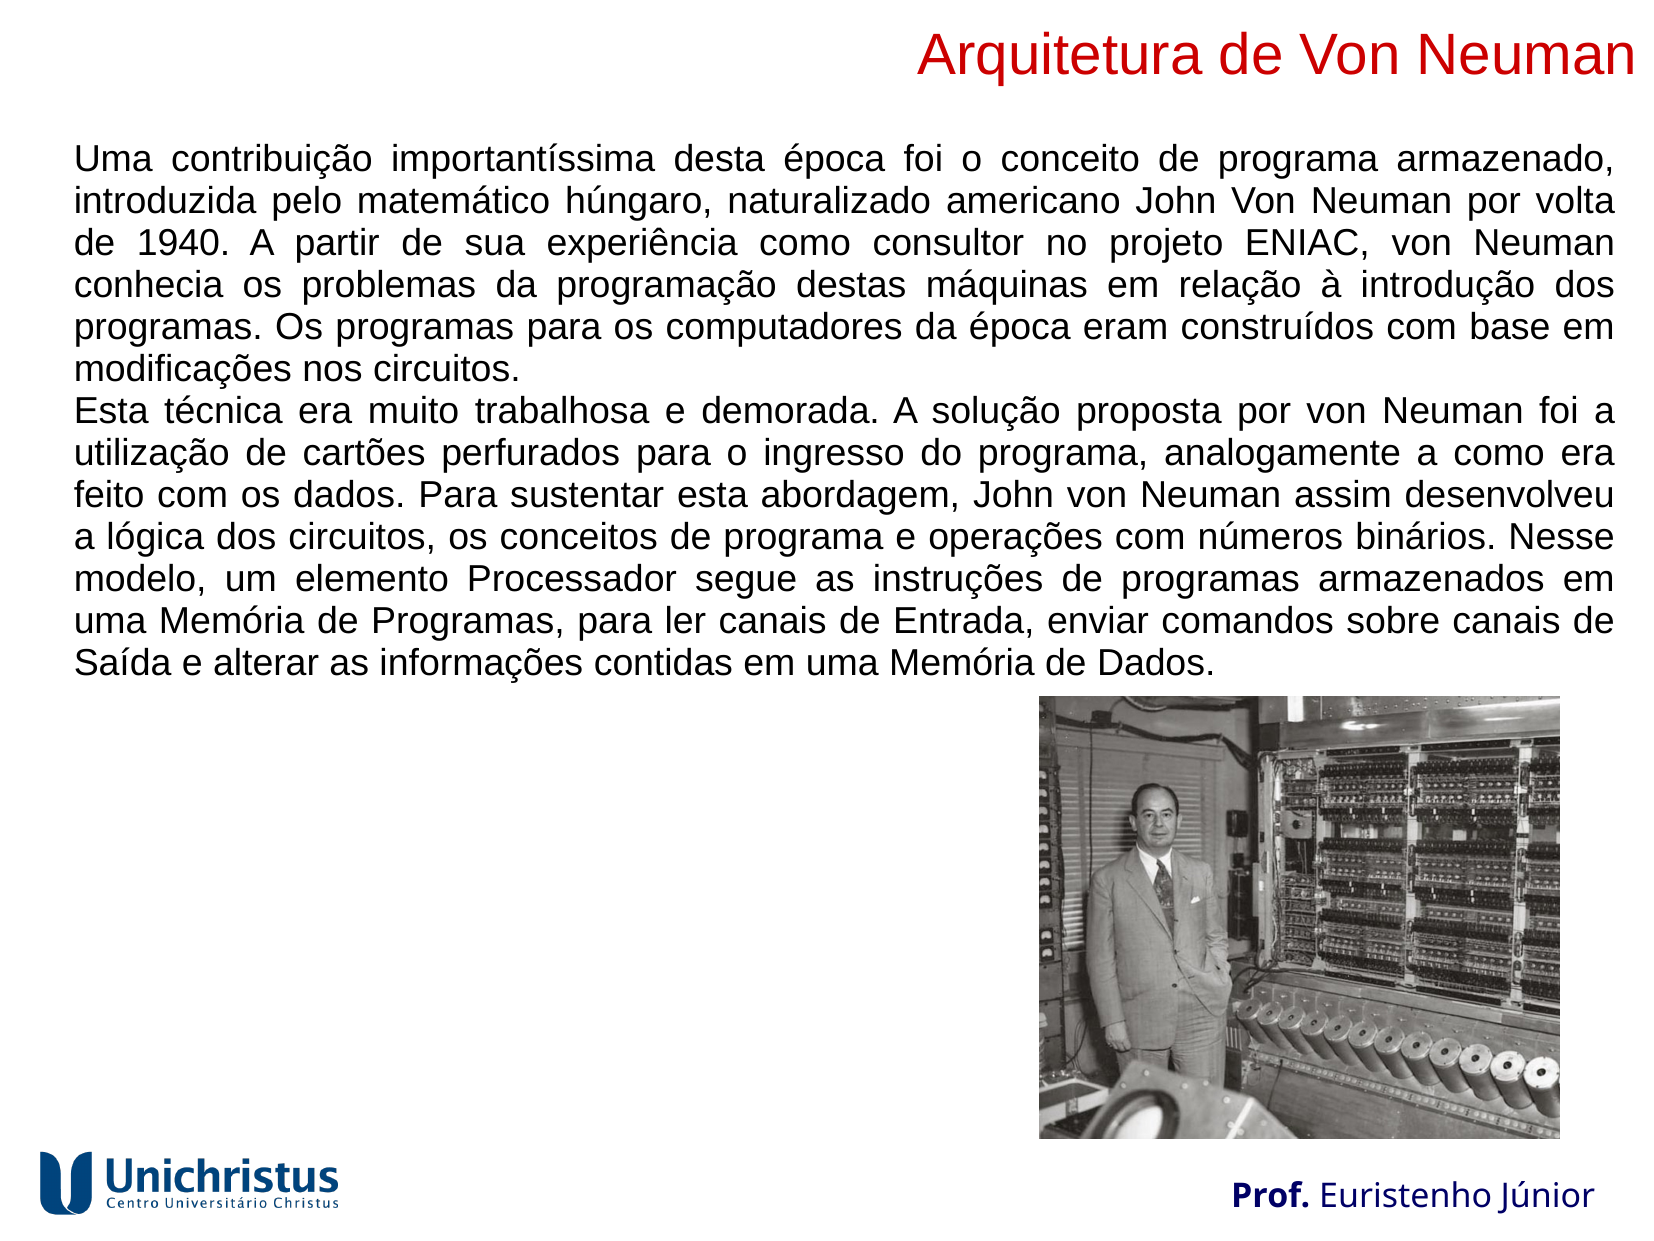

Arquitetura de Von Neuman
Uma contribuição importantíssima desta época foi o conceito de programa armazenado, introduzida pelo matemático húngaro, naturalizado americano John Von Neuman por volta de 1940. A partir de sua experiência como consultor no projeto ENIAC, von Neuman conhecia os problemas da programação destas máquinas em relação à introdução dos programas. Os programas para os computadores da época eram construídos com base em modificações nos circuitos.
Esta técnica era muito trabalhosa e demorada. A solução proposta por von Neuman foi a utilização de cartões perfurados para o ingresso do programa, analogamente a como era feito com os dados. Para sustentar esta abordagem, John von Neuman assim desenvolveu a lógica dos circuitos, os conceitos de programa e operações com números binários. Nesse modelo, um elemento Processador segue as instruções de programas armazenados em uma Memória de Programas, para ler canais de Entrada, enviar comandos sobre canais de Saída e alterar as informações contidas em uma Memória de Dados.
Prof. Euristenho Júnior